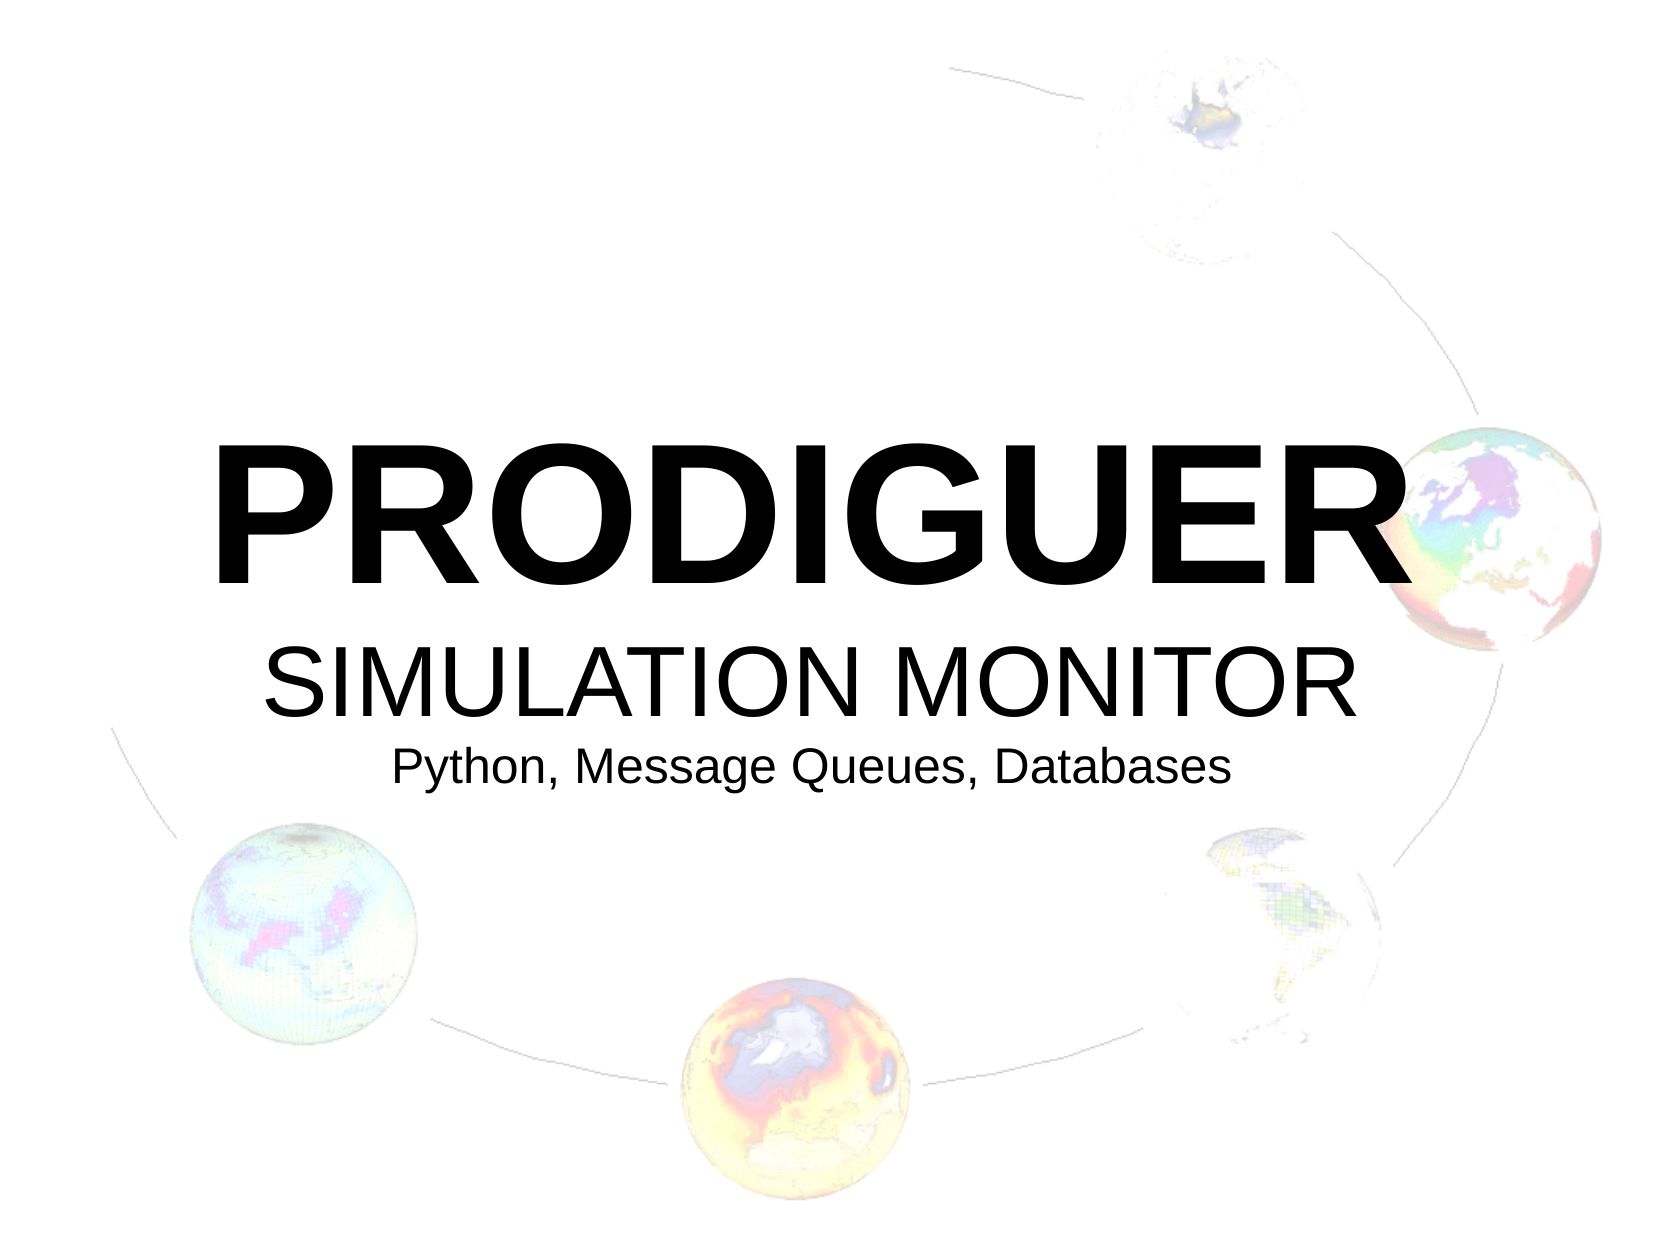

# PRODIGUER SIMULATION MONITOR Python, Message Queues, Databases